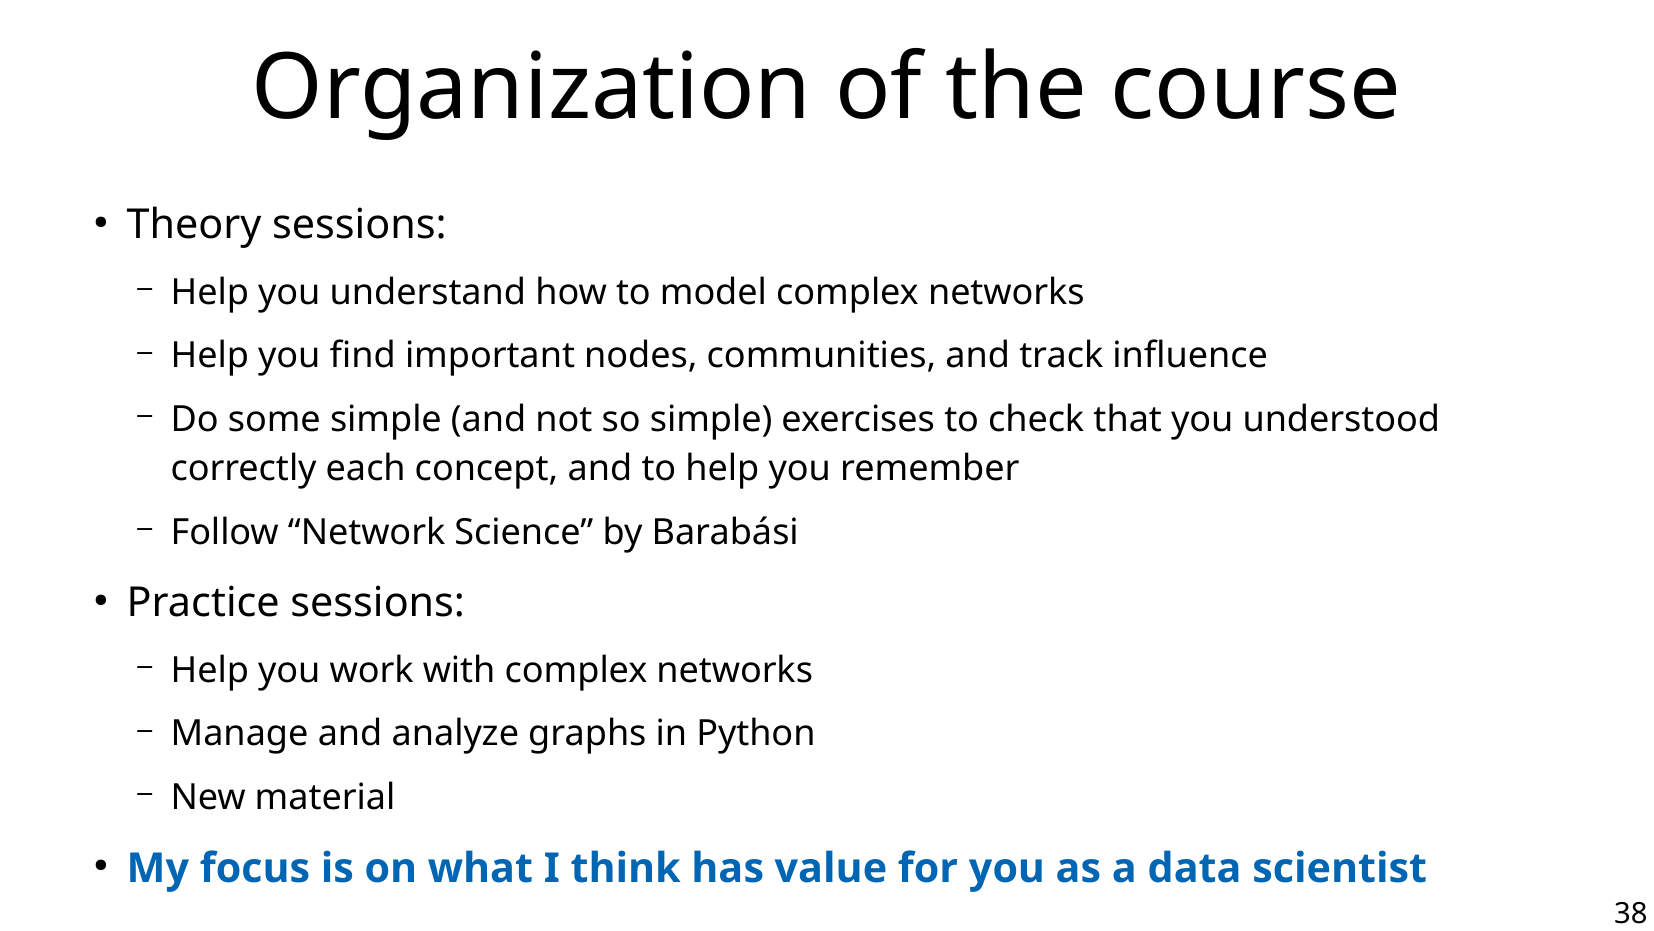

# Organization of the course
Theory sessions:
Help you understand how to model complex networks
Help you find important nodes, communities, and track influence
Do some simple (and not so simple) exercises to check that you understood correctly each concept, and to help you remember
Follow “Network Science” by Barabási
Practice sessions:
Help you work with complex networks
Manage and analyze graphs in Python
New material
My focus is on what I think has value for you as a data scientist
38